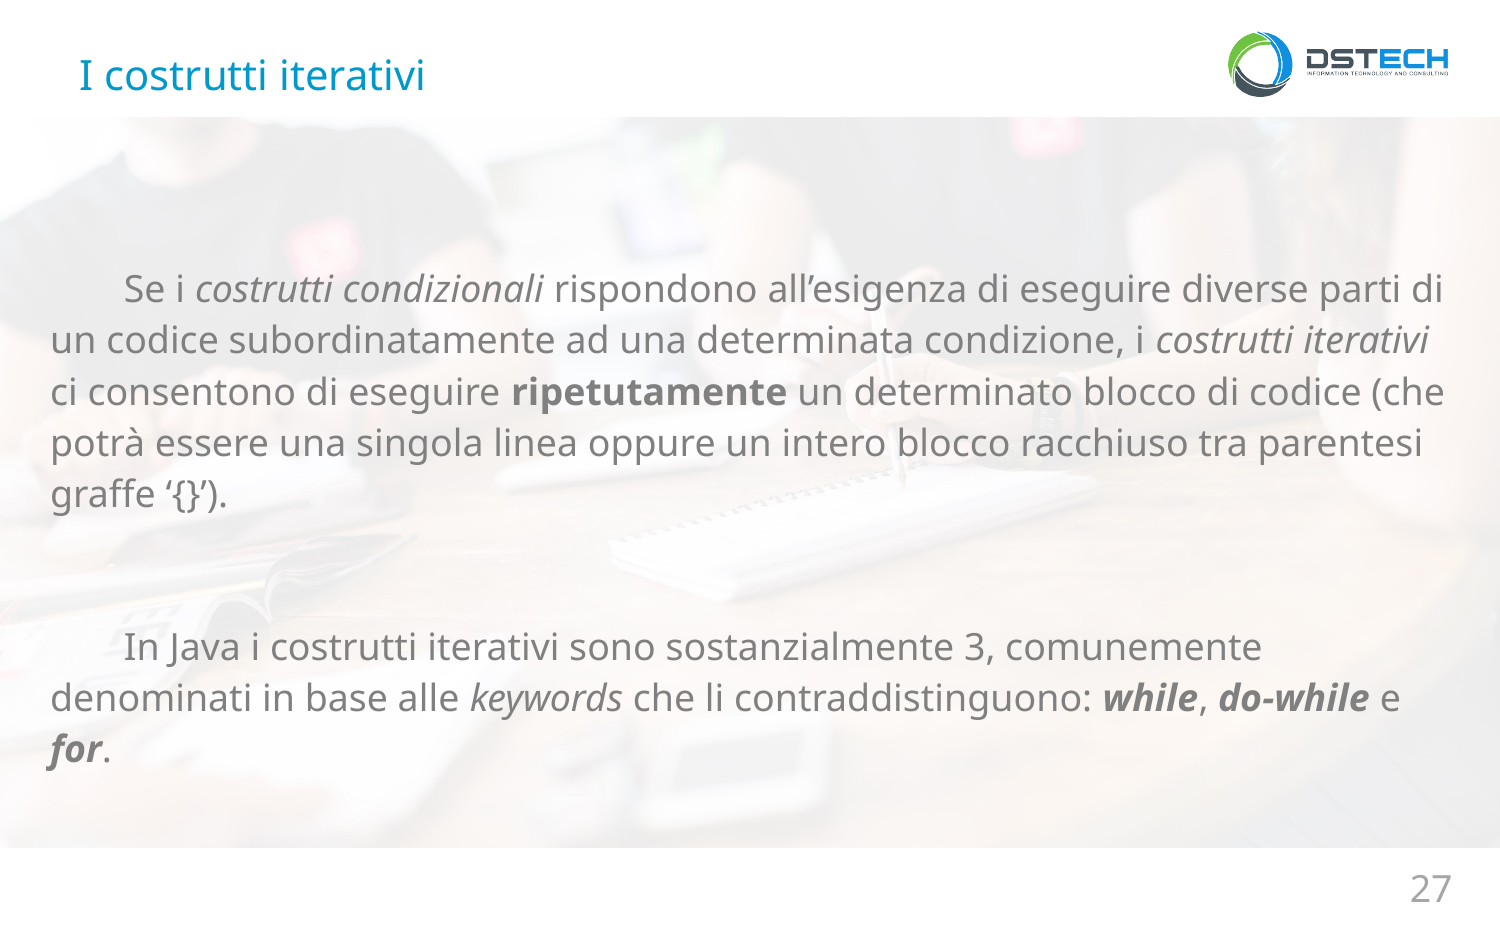

I costrutti iterativi
	Se i costrutti condizionali rispondono all’esigenza di eseguire diverse parti di un codice subordinatamente ad una determinata condizione, i costrutti iterativi ci consentono di eseguire ripetutamente un determinato blocco di codice (che potrà essere una singola linea oppure un intero blocco racchiuso tra parentesi graffe ‘{}’).
	In Java i costrutti iterativi sono sostanzialmente 3, comunemente denominati in base alle keywords che li contraddistinguono: while, do-while e for.
27